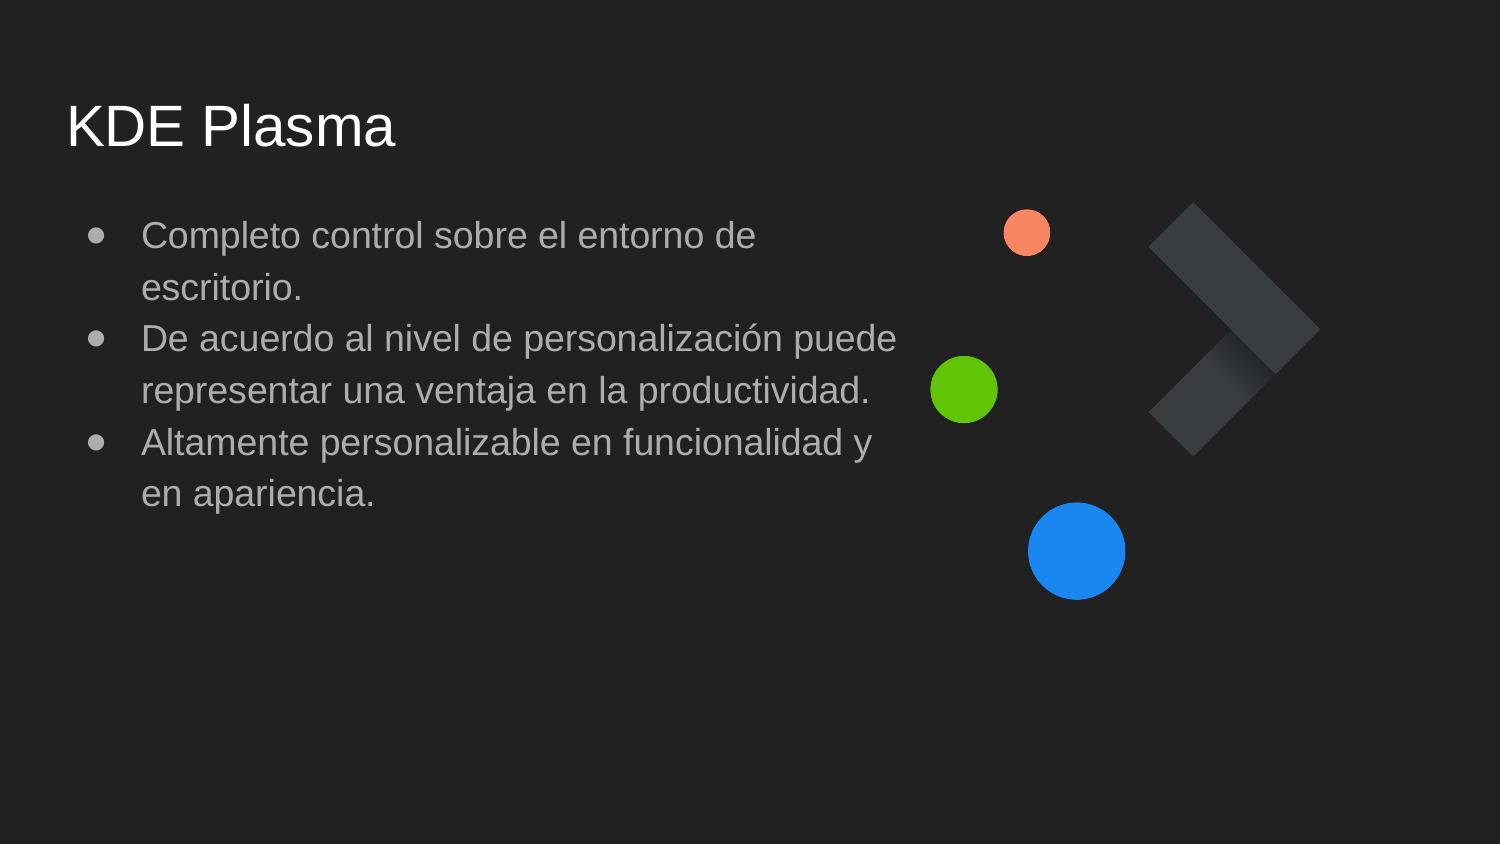

# KDE Plasma
Completo control sobre el entorno de escritorio.
De acuerdo al nivel de personalización puede representar una ventaja en la productividad.
Altamente personalizable en funcionalidad y en apariencia.